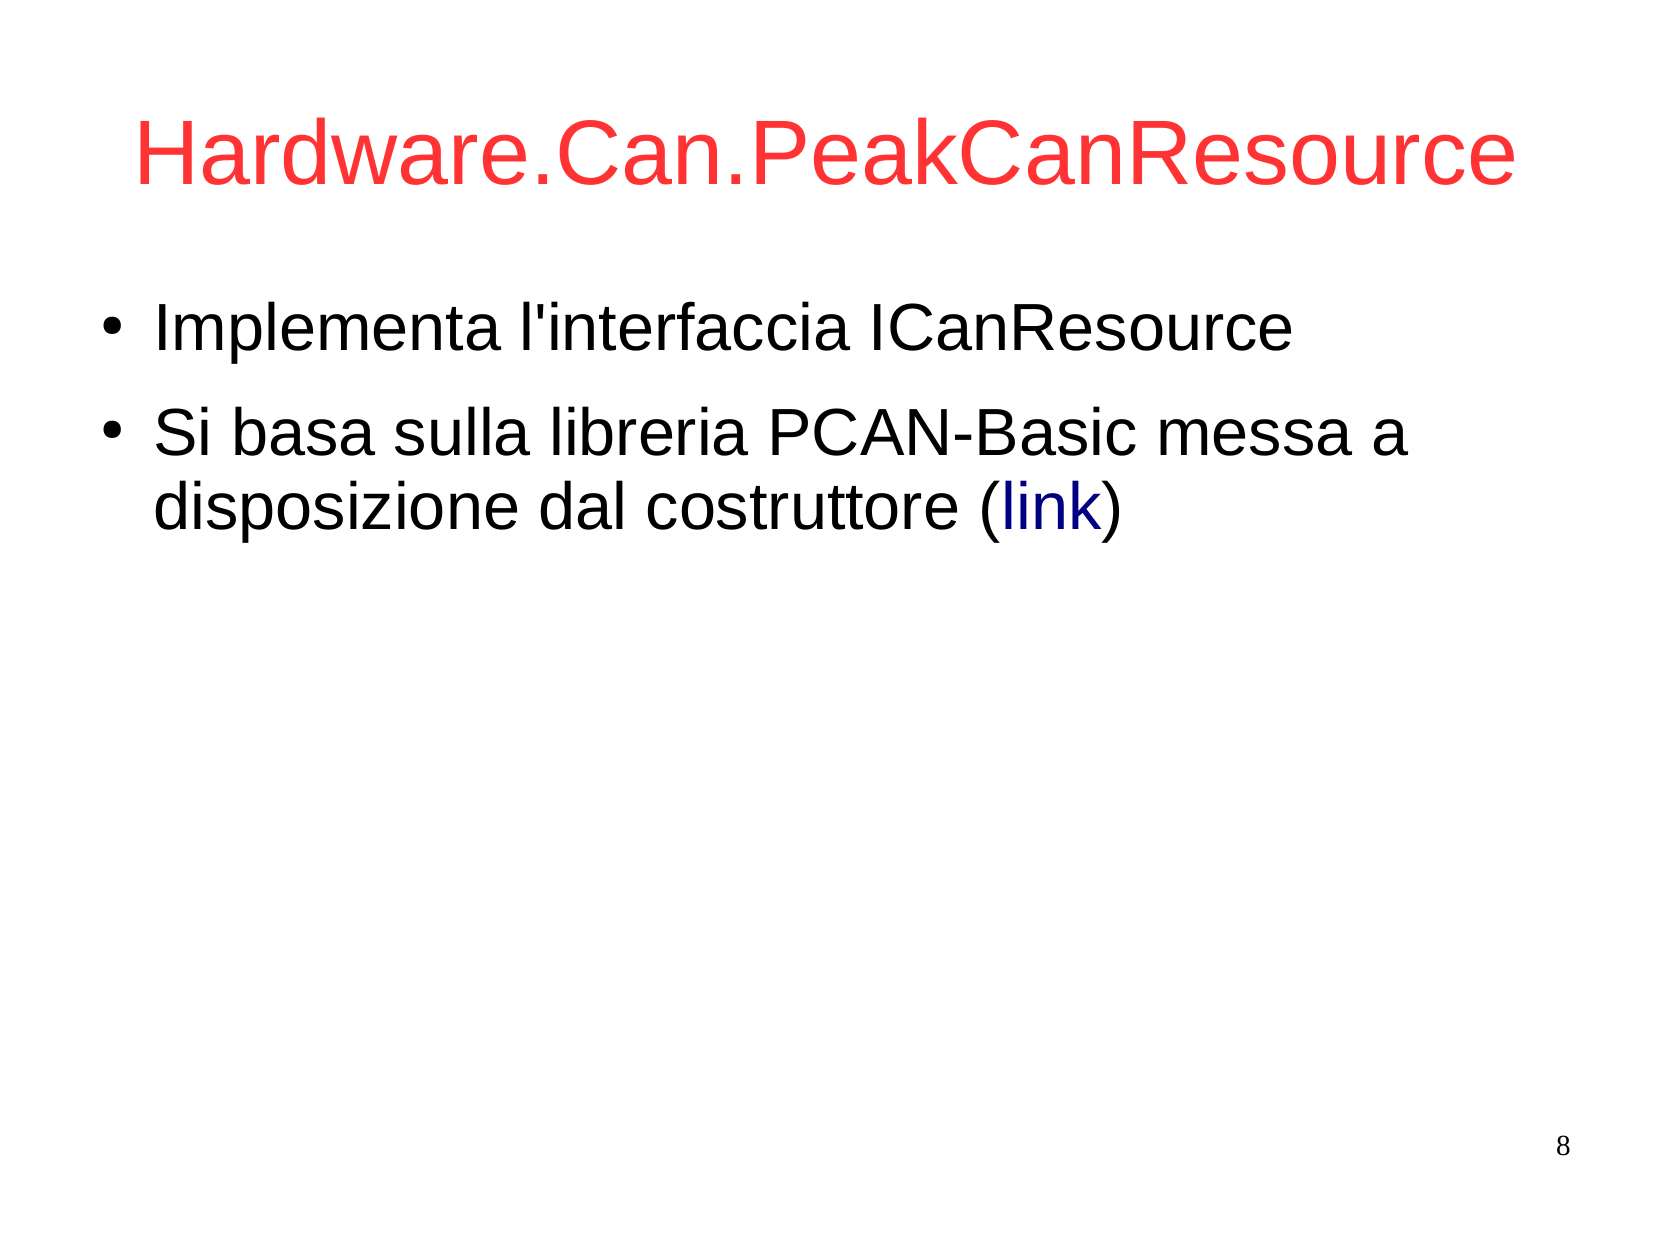

# Hardware.Can.PeakCanResource
Implementa l'interfaccia ICanResource
Si basa sulla libreria PCAN-Basic messa a disposizione dal costruttore (link)
8